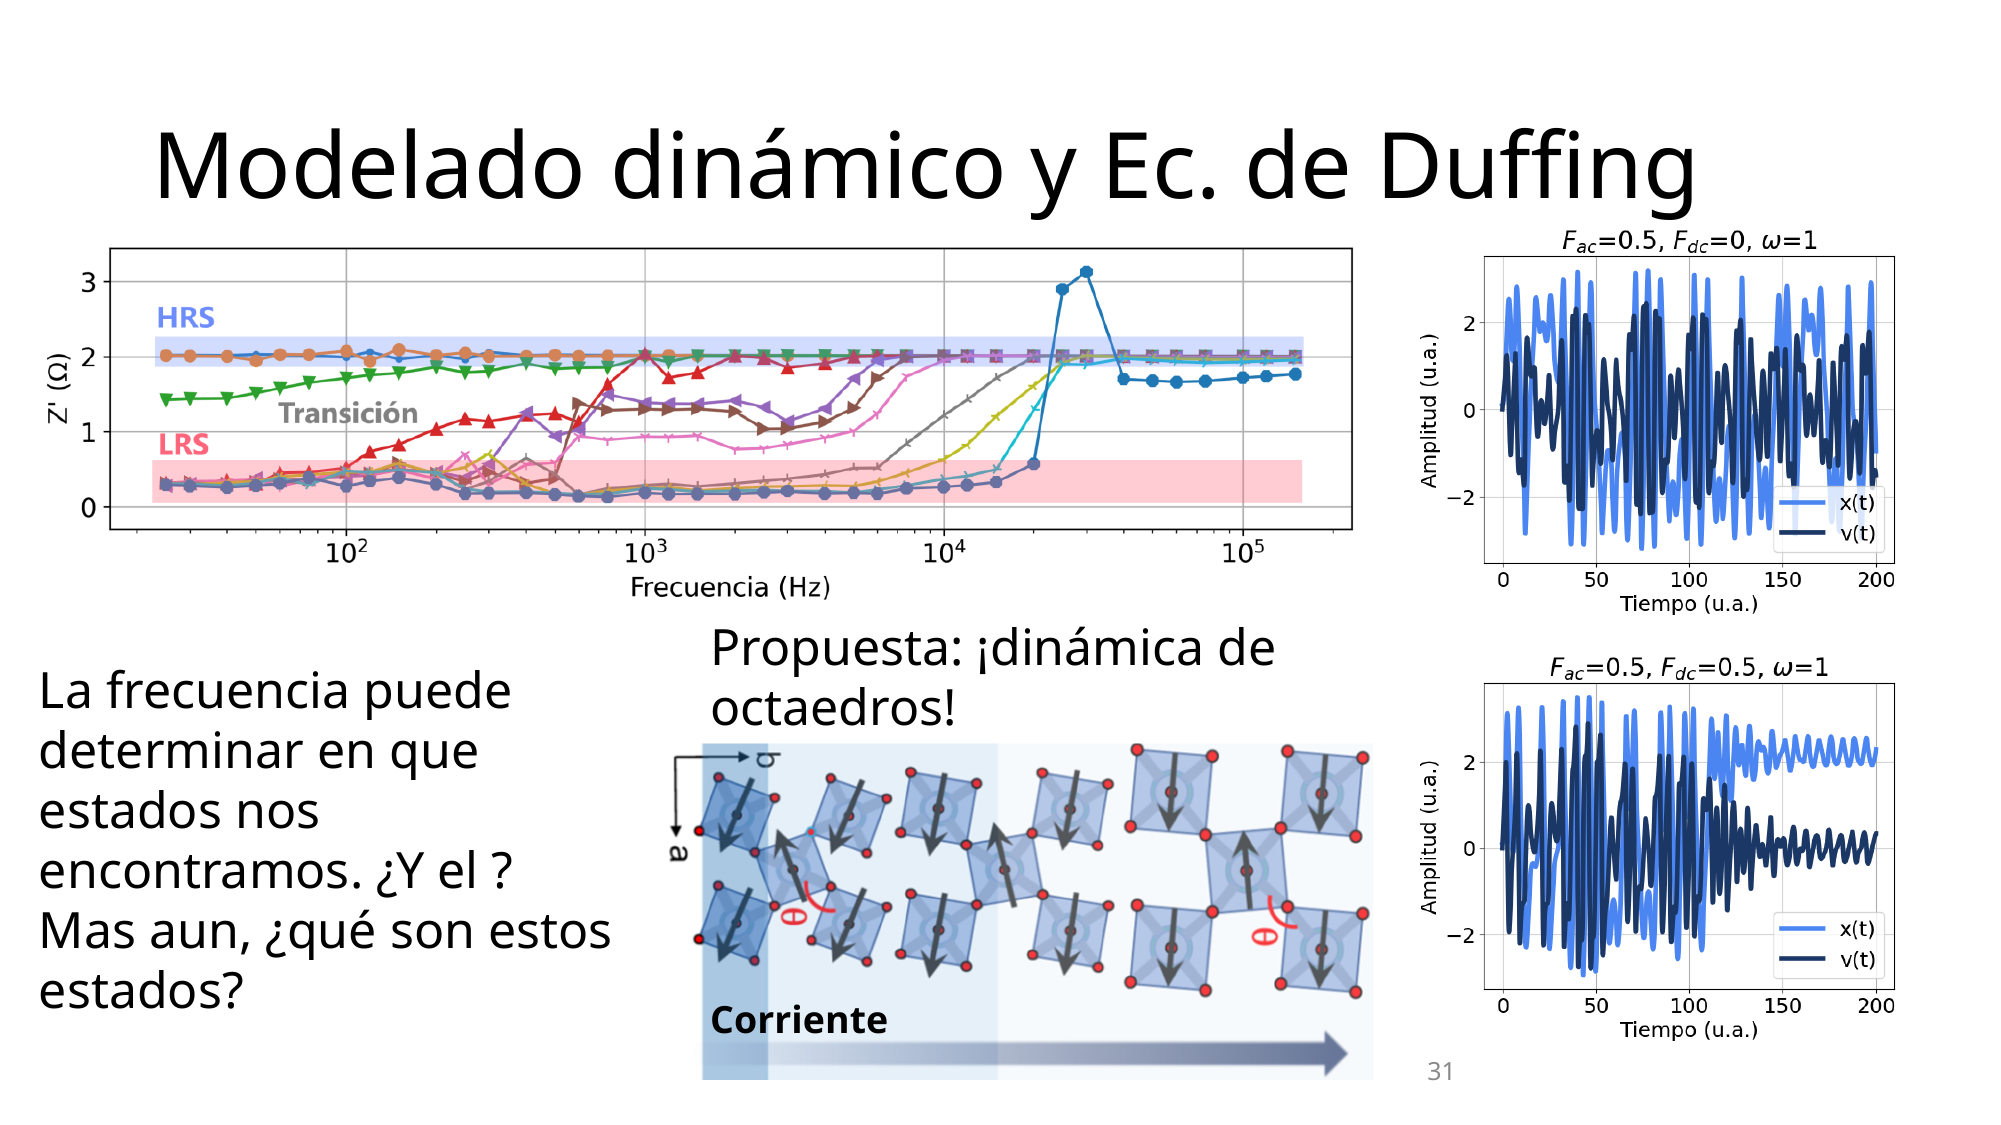

# Modelado dinámico y Ec. de Duffing
Propuesta: ¡dinámica de octaedros!
La frecuencia puede determinar en que estados nos encontramos. ¿Y el ?
Mas aun, ¿qué son estos estados?
Corriente